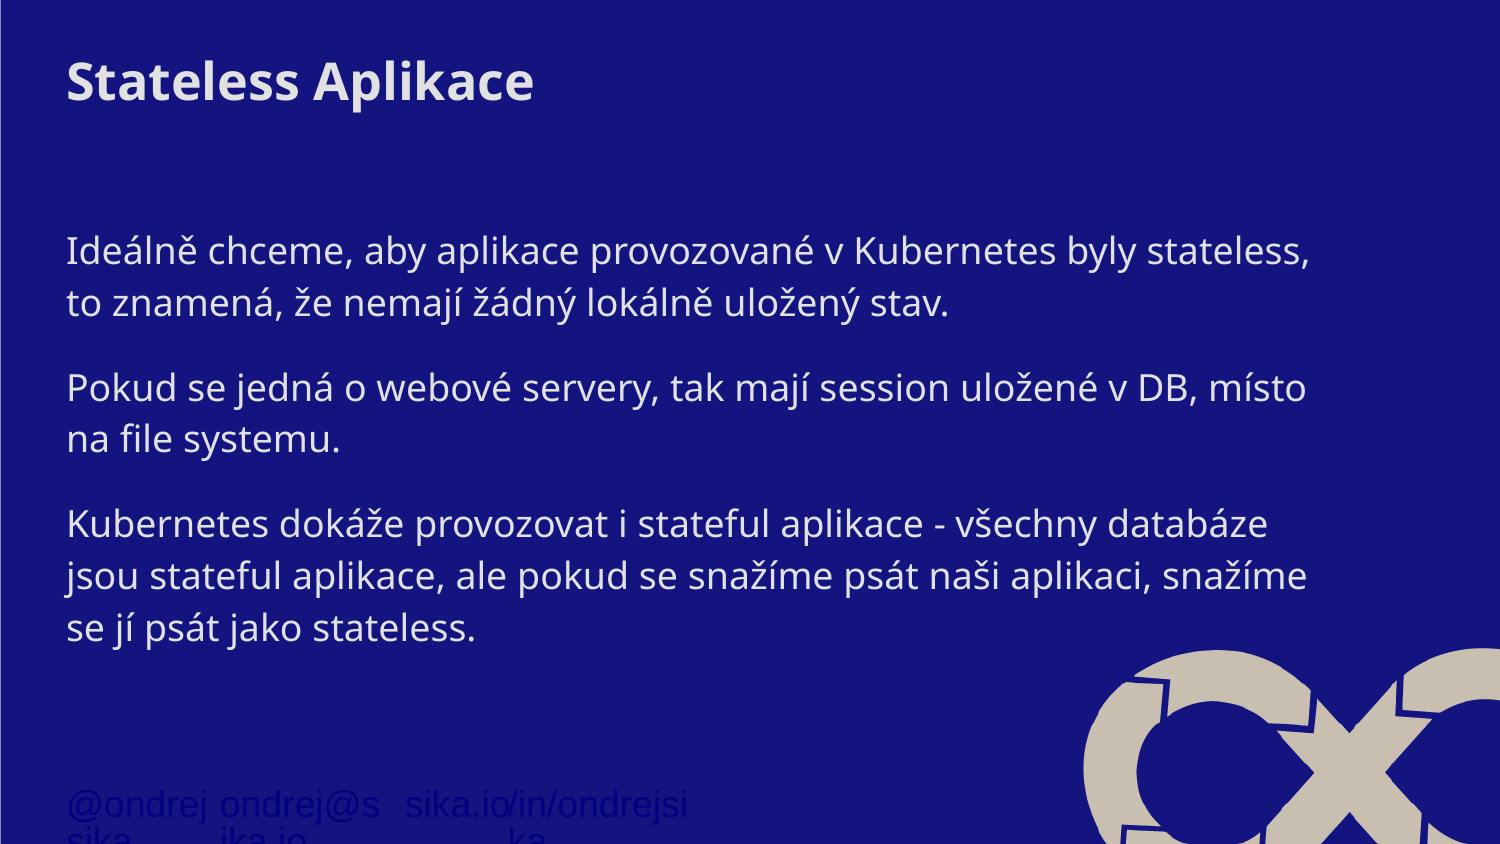

# Stateless Aplikace
Ideálně chceme, aby aplikace provozované v Kubernetes byly stateless, to znamená, že nemají žádný lokálně uložený stav.
Pokud se jedná o webové servery, tak mají session uložené v DB, místo na file systemu.
Kubernetes dokáže provozovat i stateful aplikace - všechny databáze jsou stateful aplikace, ale pokud se snažíme psát naši aplikaci, snažíme se jí psát jako stateless.